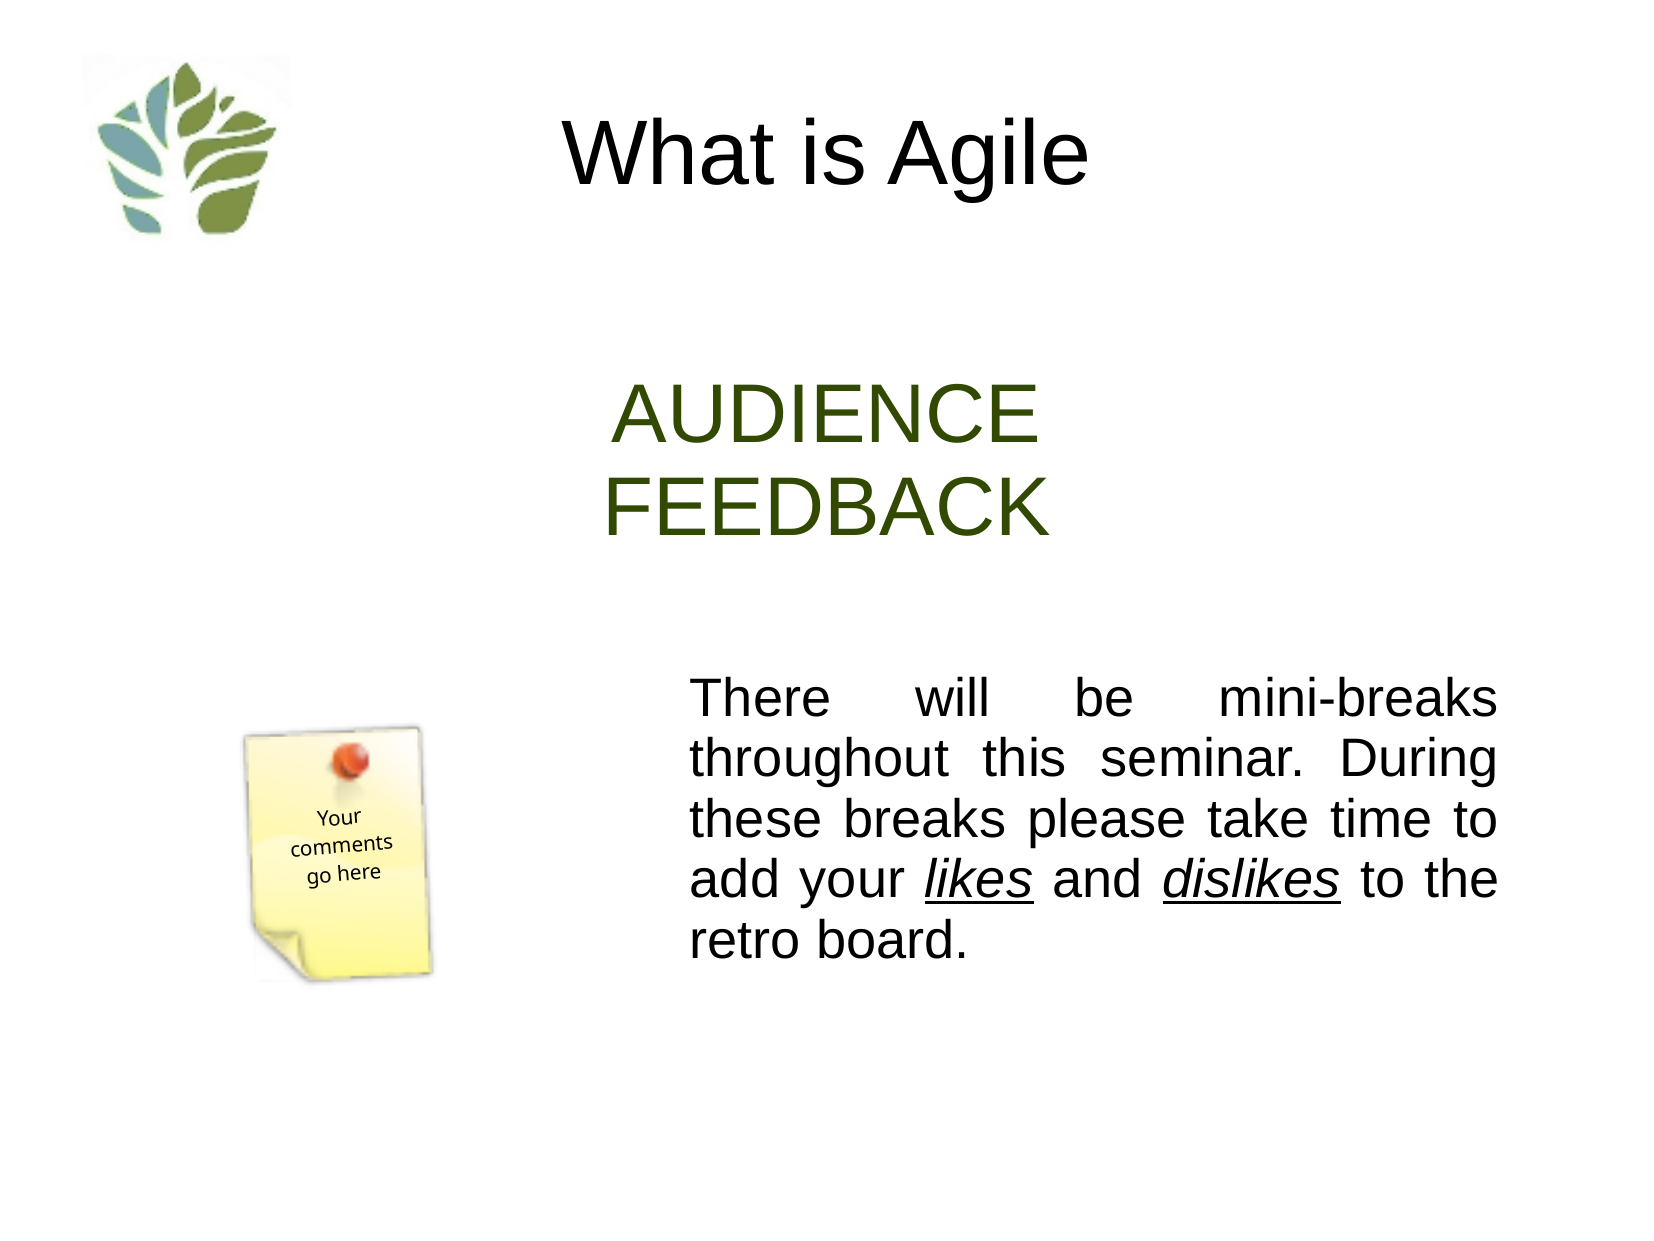

# What is Agile
AUDIENCE FEEDBACK
There will be mini-breaks throughout this seminar. During these breaks please take time to add your likes and dislikes to the retro board.
Your comments
go here